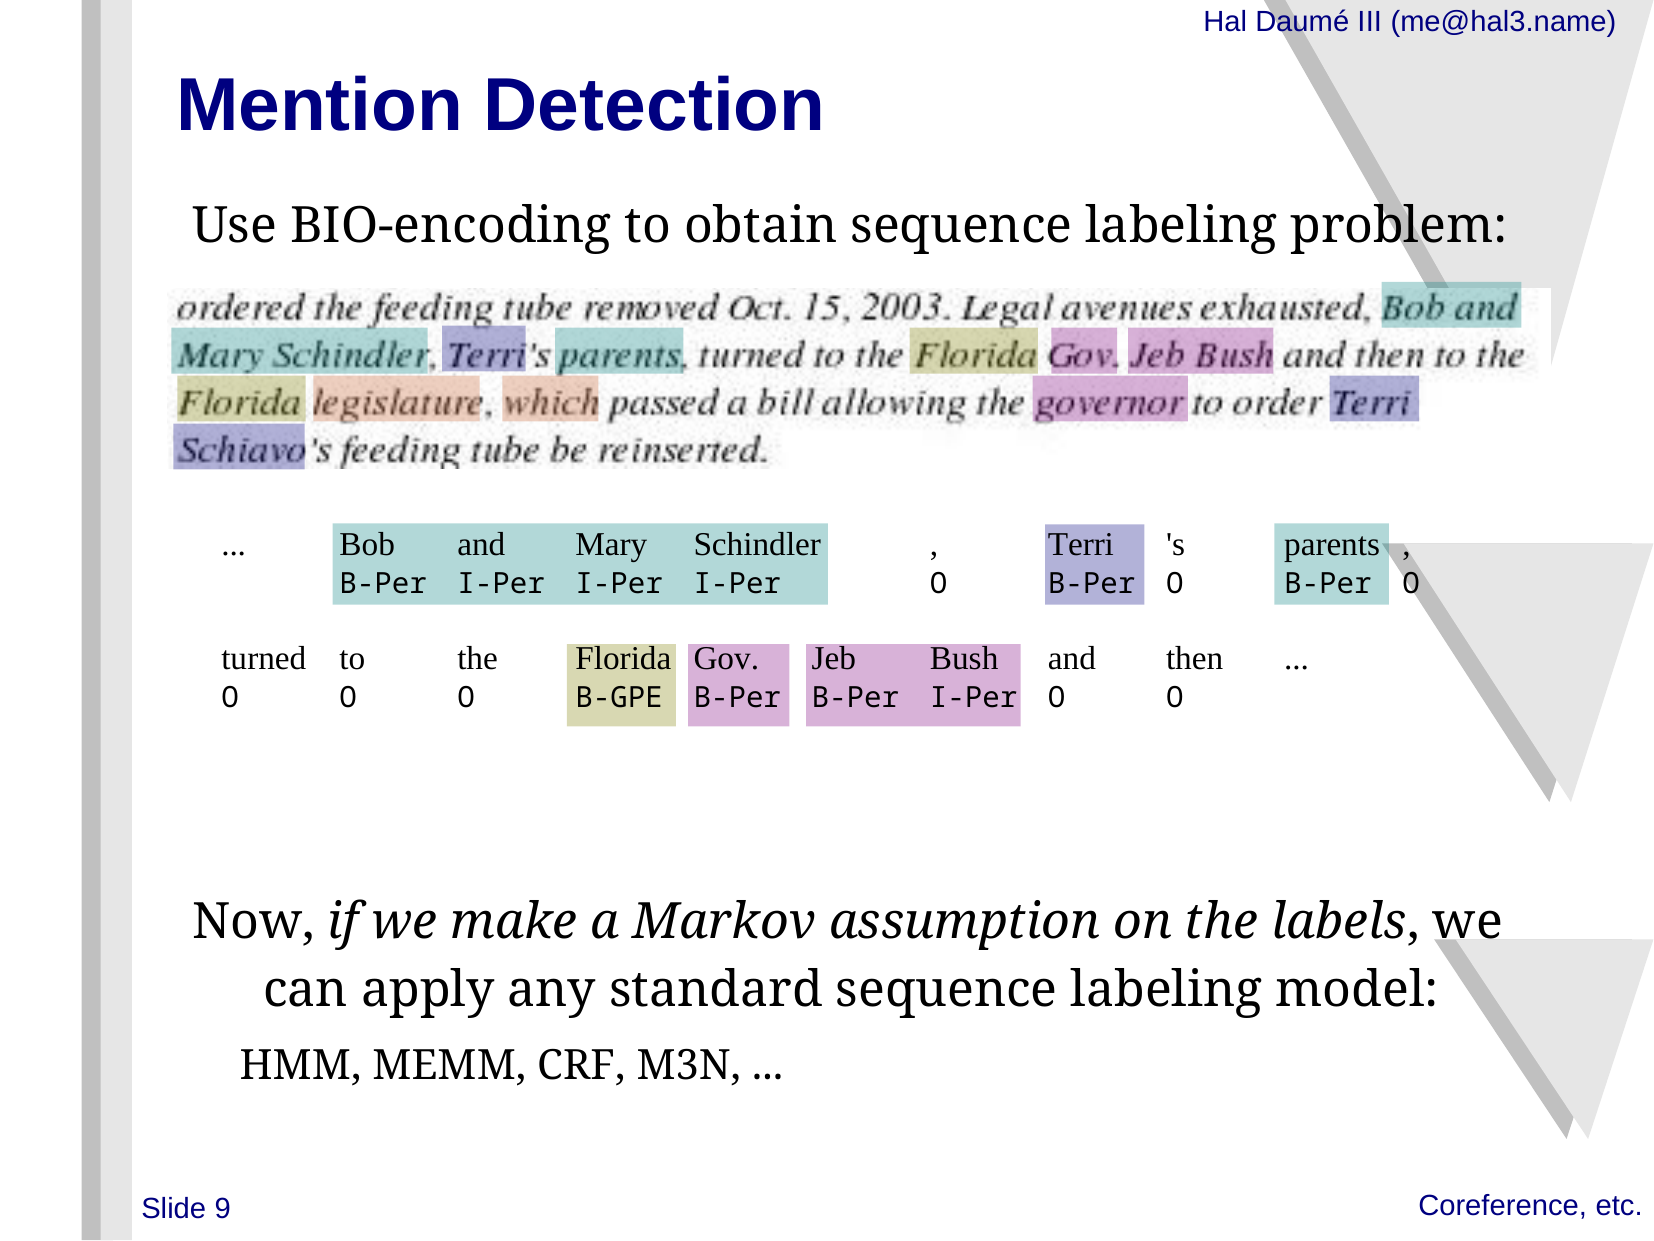

# Mention Detection
Use BIO-encoding to obtain sequence labeling problem:
Now, if we make a Markov assumption on the labels, we can apply any standard sequence labeling model:
HMM, MEMM, CRF, M3N, ...
...	Bob	and	Mary	Schindler	,	Terri	's	parents	,
	B-Per	I-Per	I-Per	I-Per		O	B-Per	O	B-Per	O
turned	to	the	Florida	Gov.	Jeb	Bush	and	then	...
O	O	O	B-GPE	B-Per	B-Per	I-Per	O	O